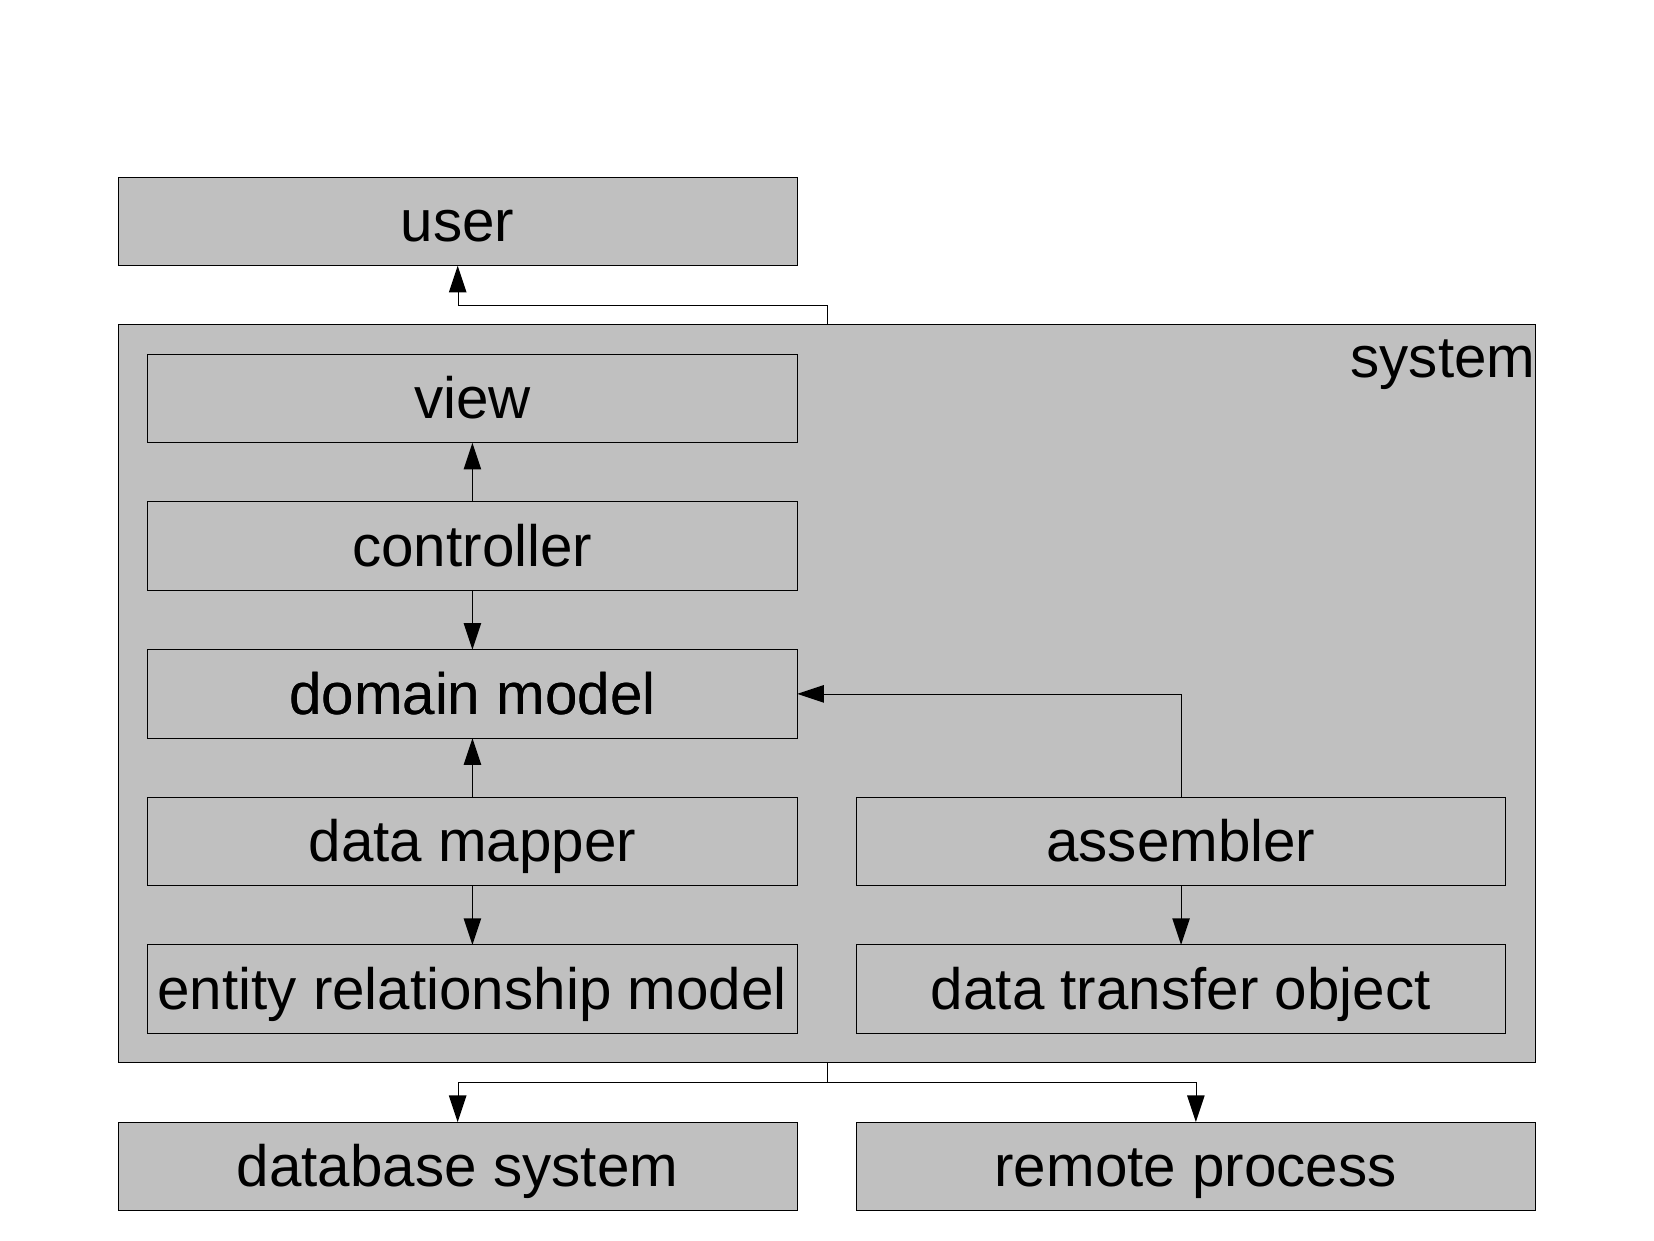

user
system
database system
remote process
view
controller
domain model
domain model
assembler
data transfer object
data mapper
entity relationship model